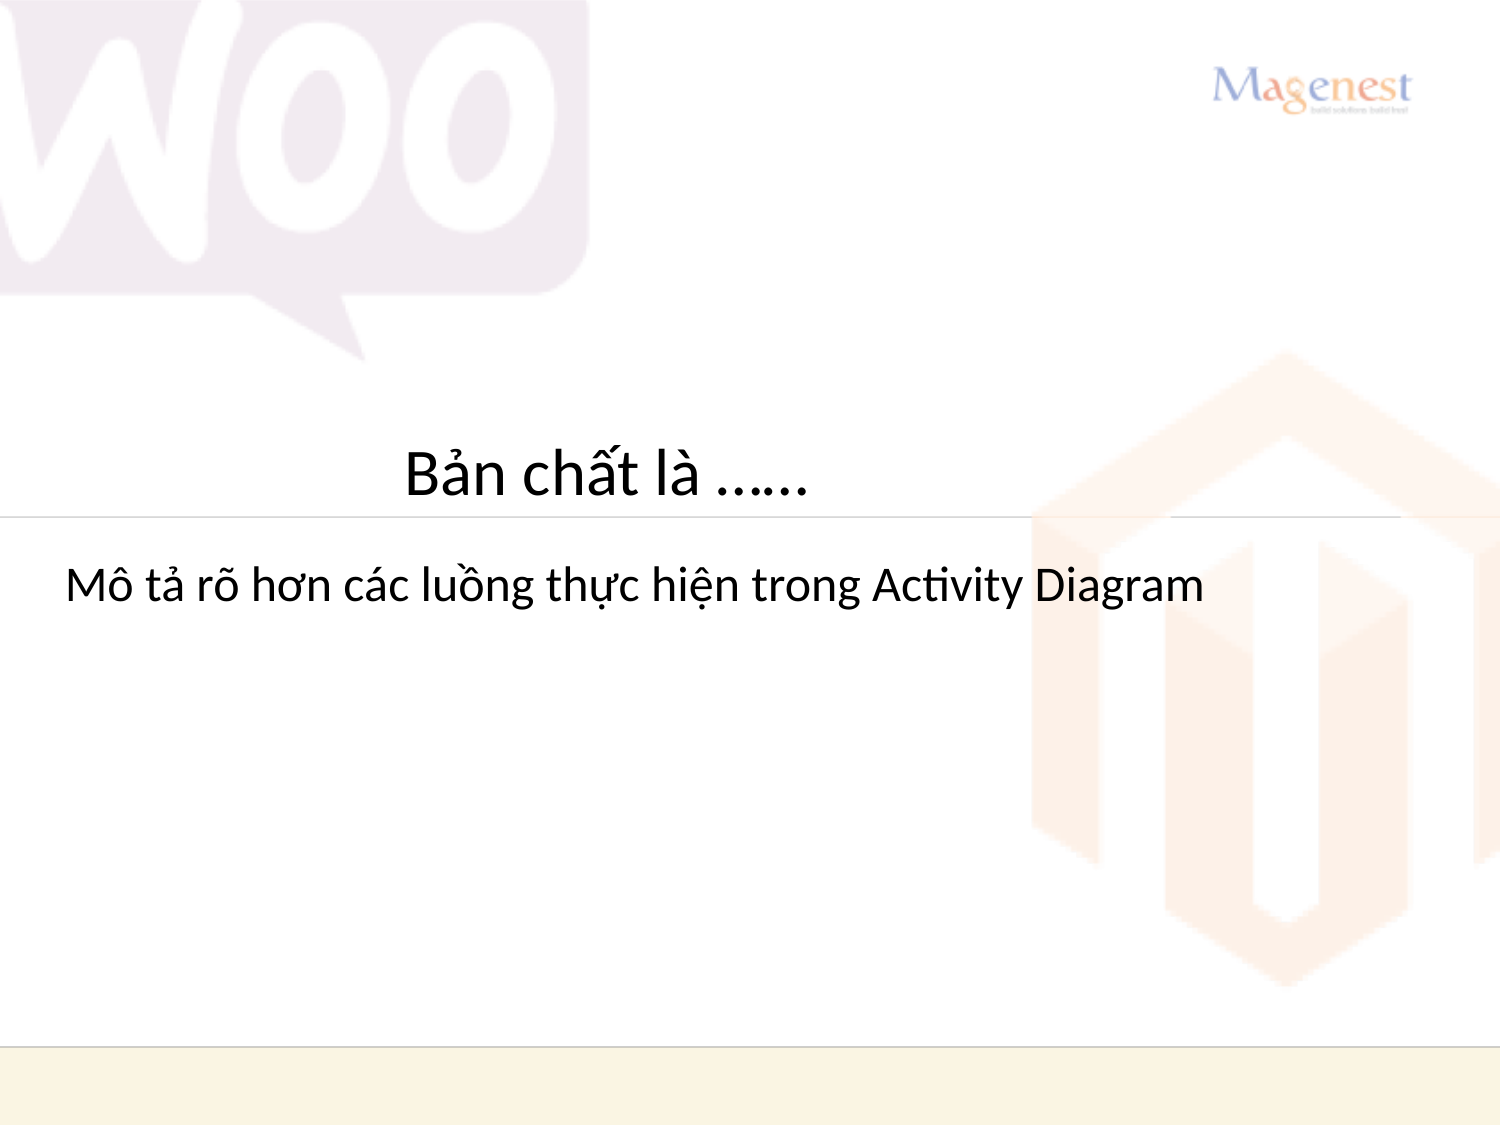

Bản chất là ……
Mô tả rõ hơn các luồng thực hiện trong Activity Diagram